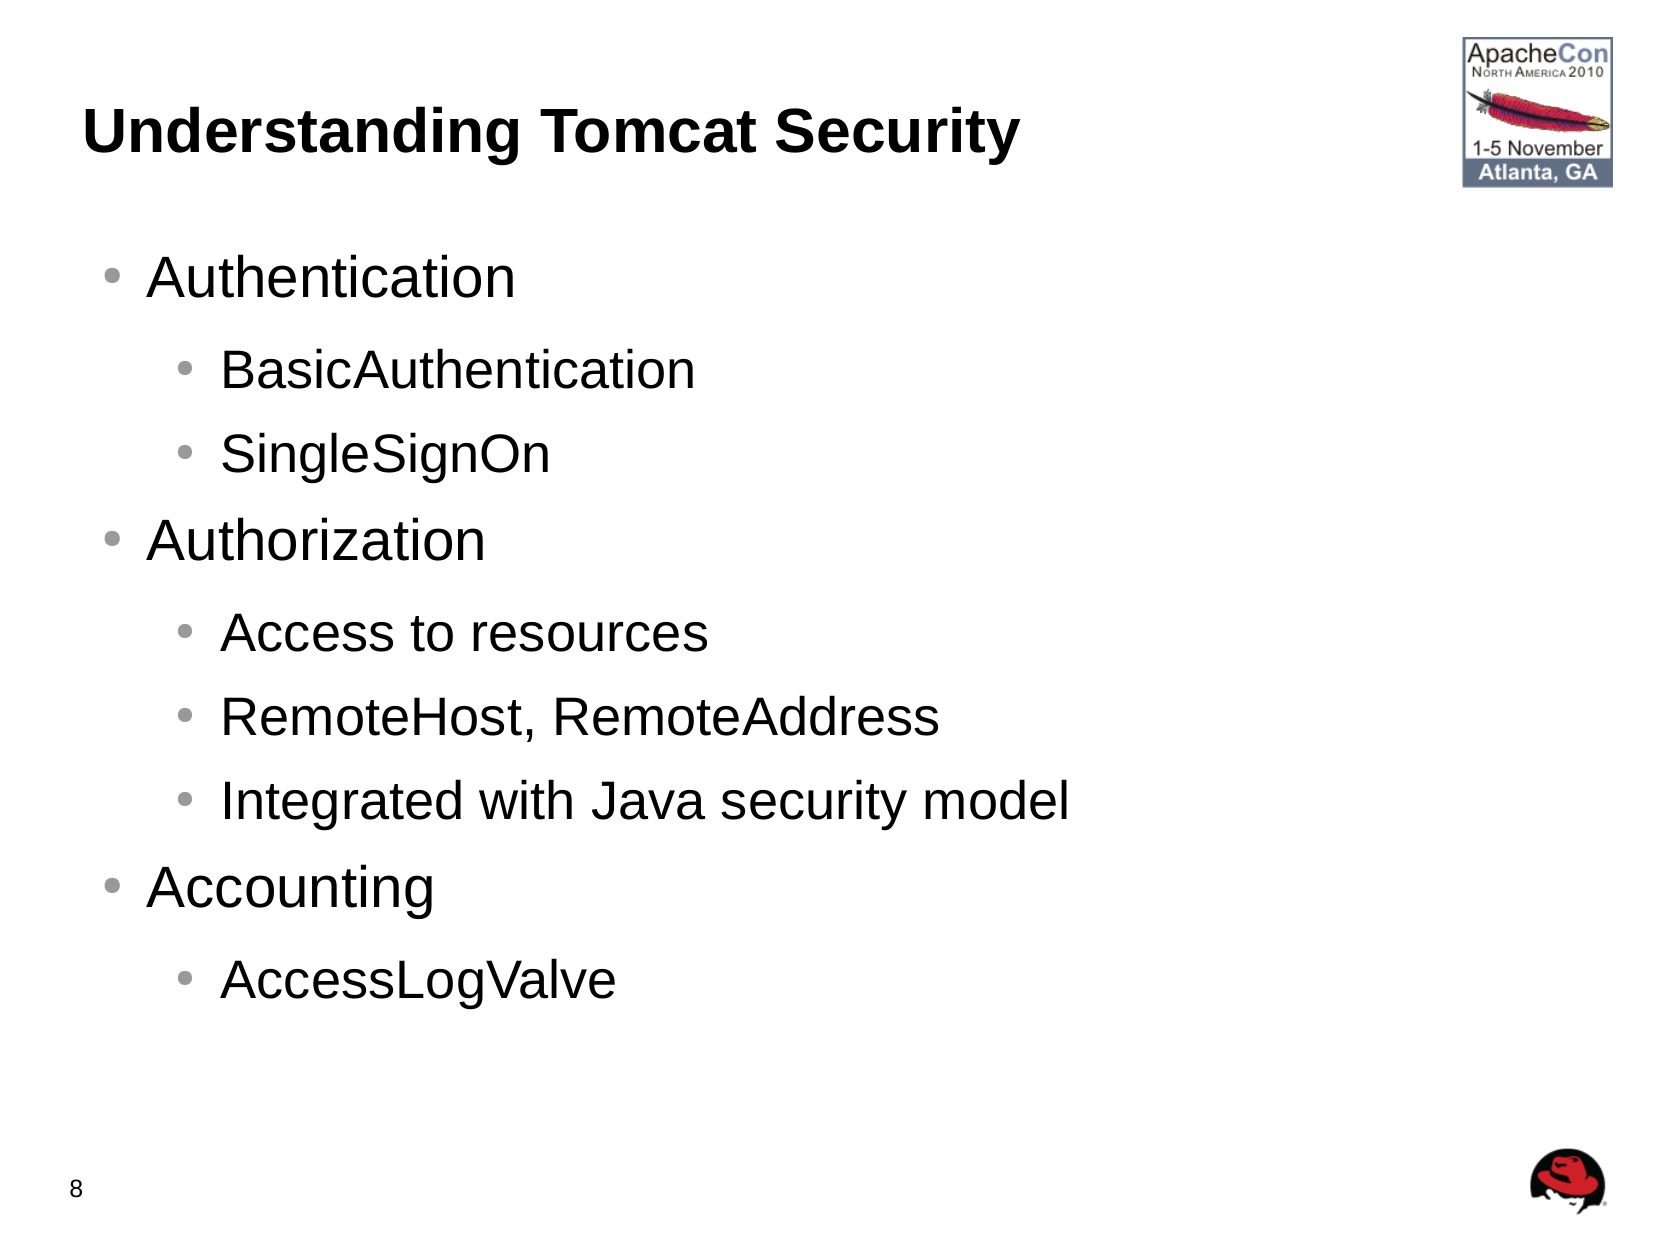

# Understanding Tomcat Security
Authentication
BasicAuthentication
SingleSignOn
Authorization
Access to resources
RemoteHost, RemoteAddress
Integrated with Java security model
Accounting
AccessLogValve